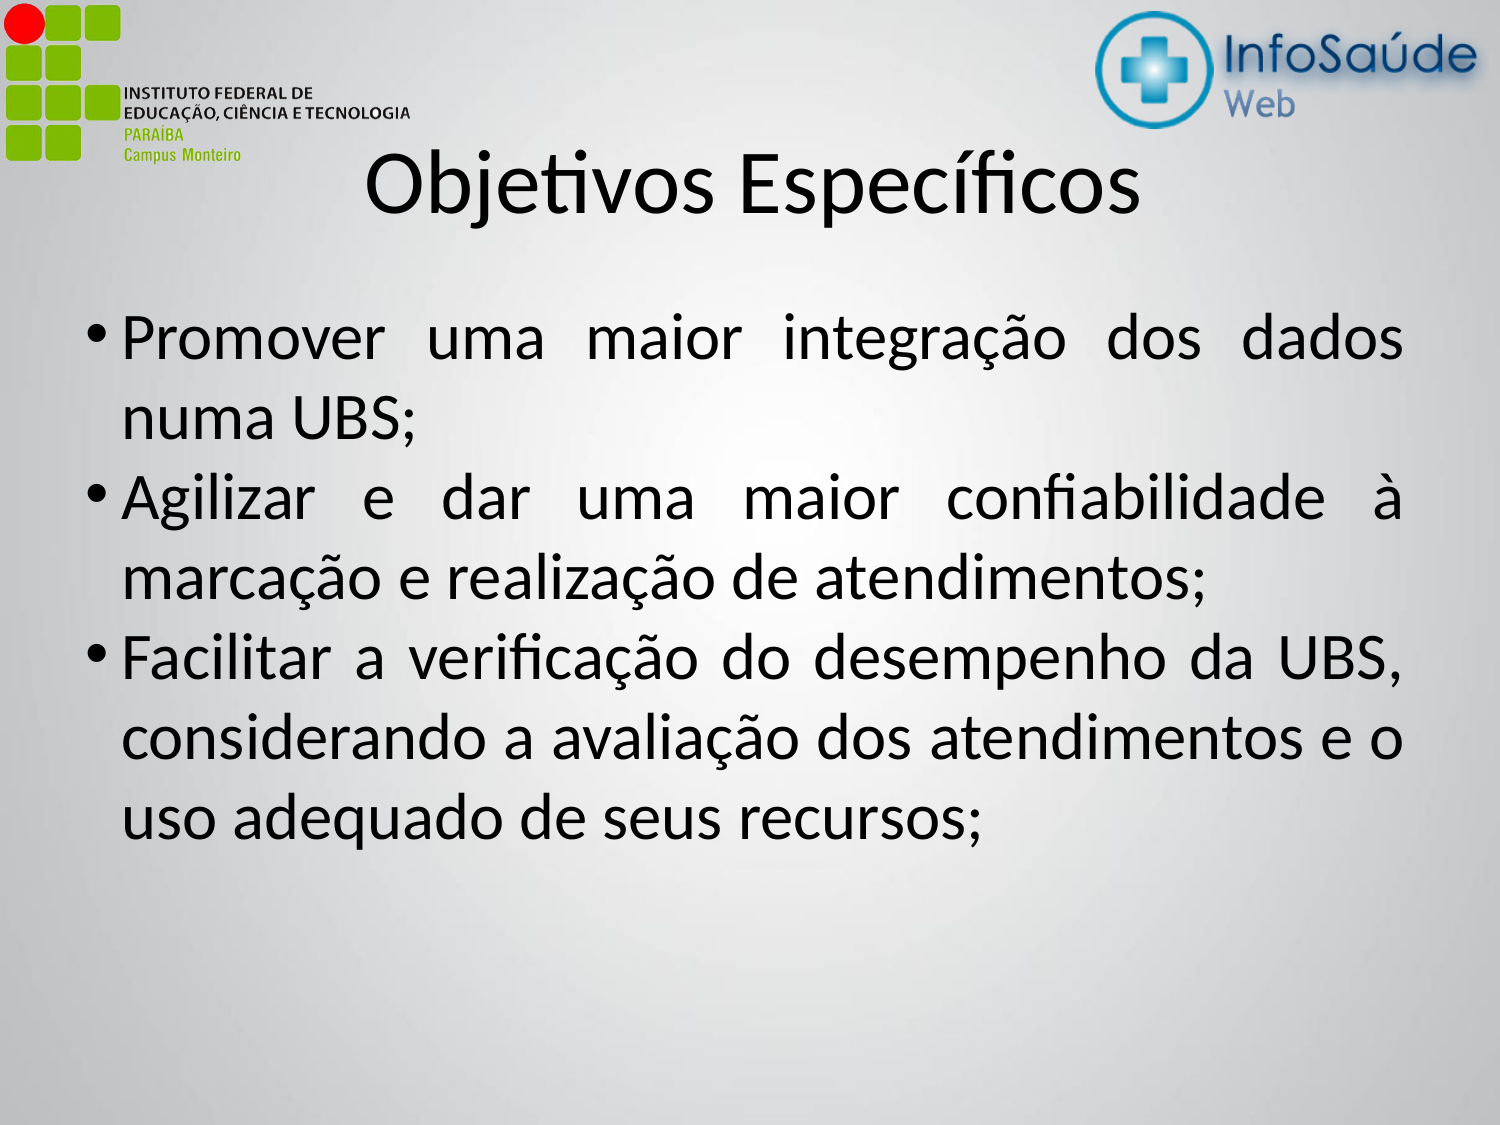

Objetivos Específicos
Promover uma maior integração dos dados numa UBS;
Agilizar e dar uma maior confiabilidade à marcação e realização de atendimentos;
Facilitar a verificação do desempenho da UBS, considerando a avaliação dos atendimentos e o uso adequado de seus recursos;